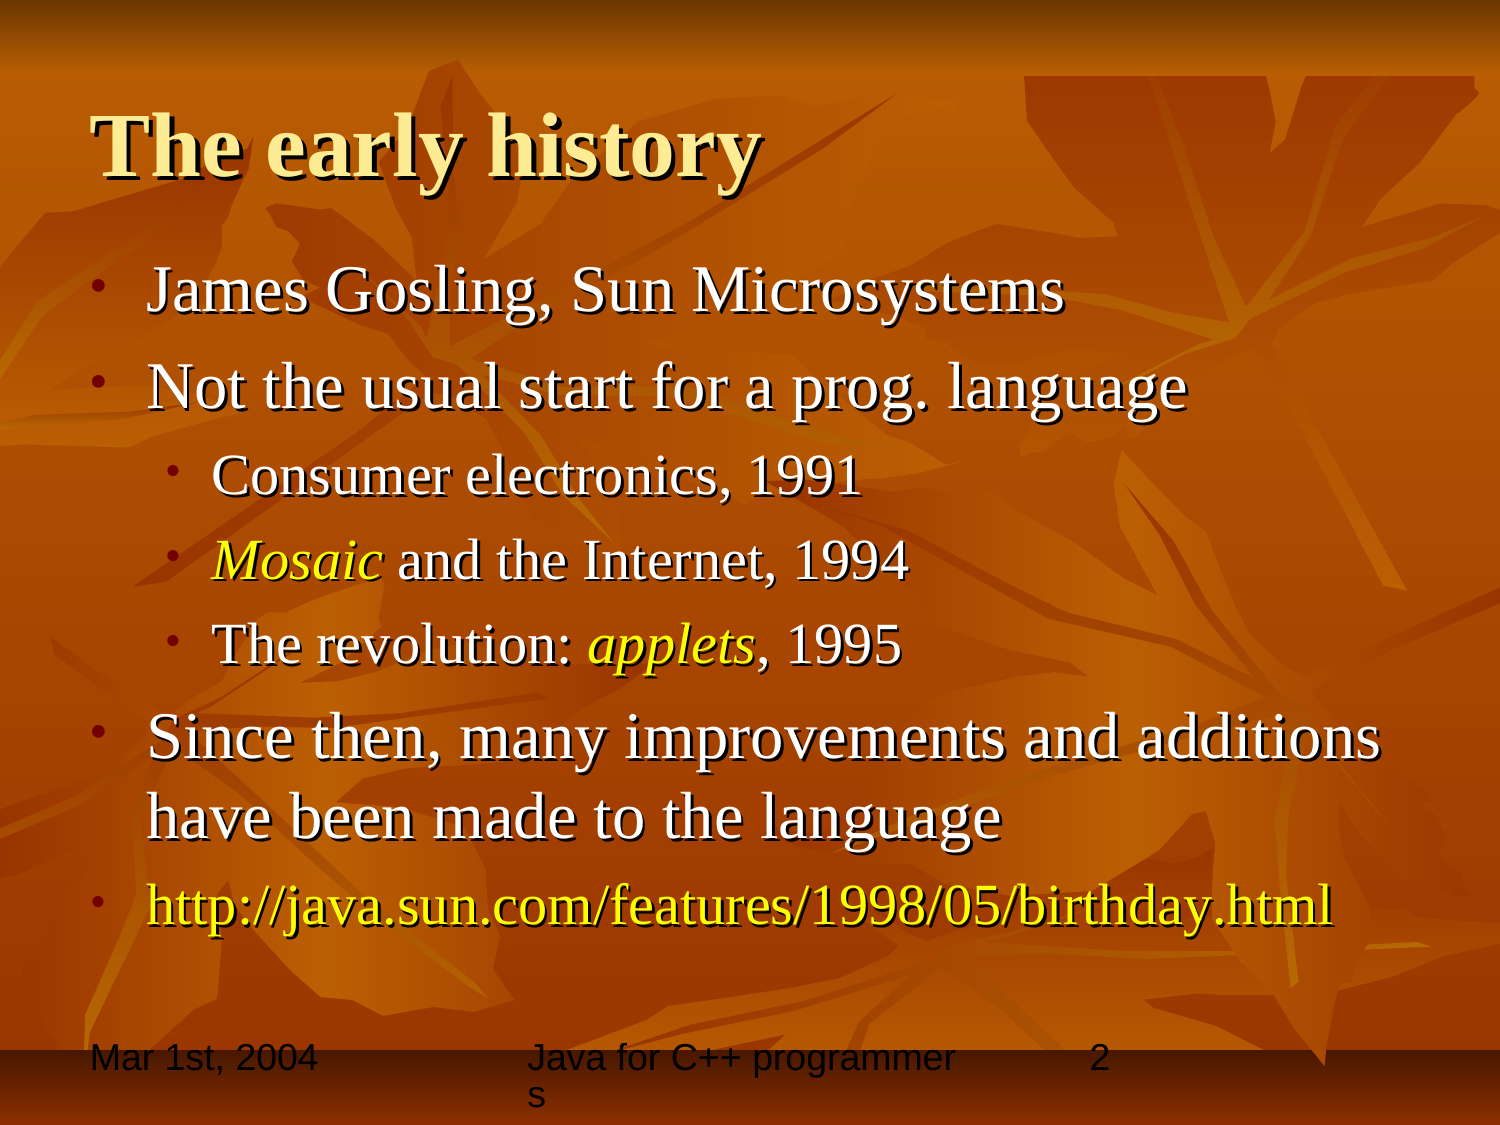

# The early history
James Gosling, Sun Microsystems
Not the usual start for a prog. language
Consumer electronics, 1991
Mosaic and the Internet, 1994
The revolution: applets, 1995
Since then, many improvements and additions have been made to the language
http://java.sun.com/features/1998/05/birthday.html
Mar 1st, 2004
Java for C++ programmers
2